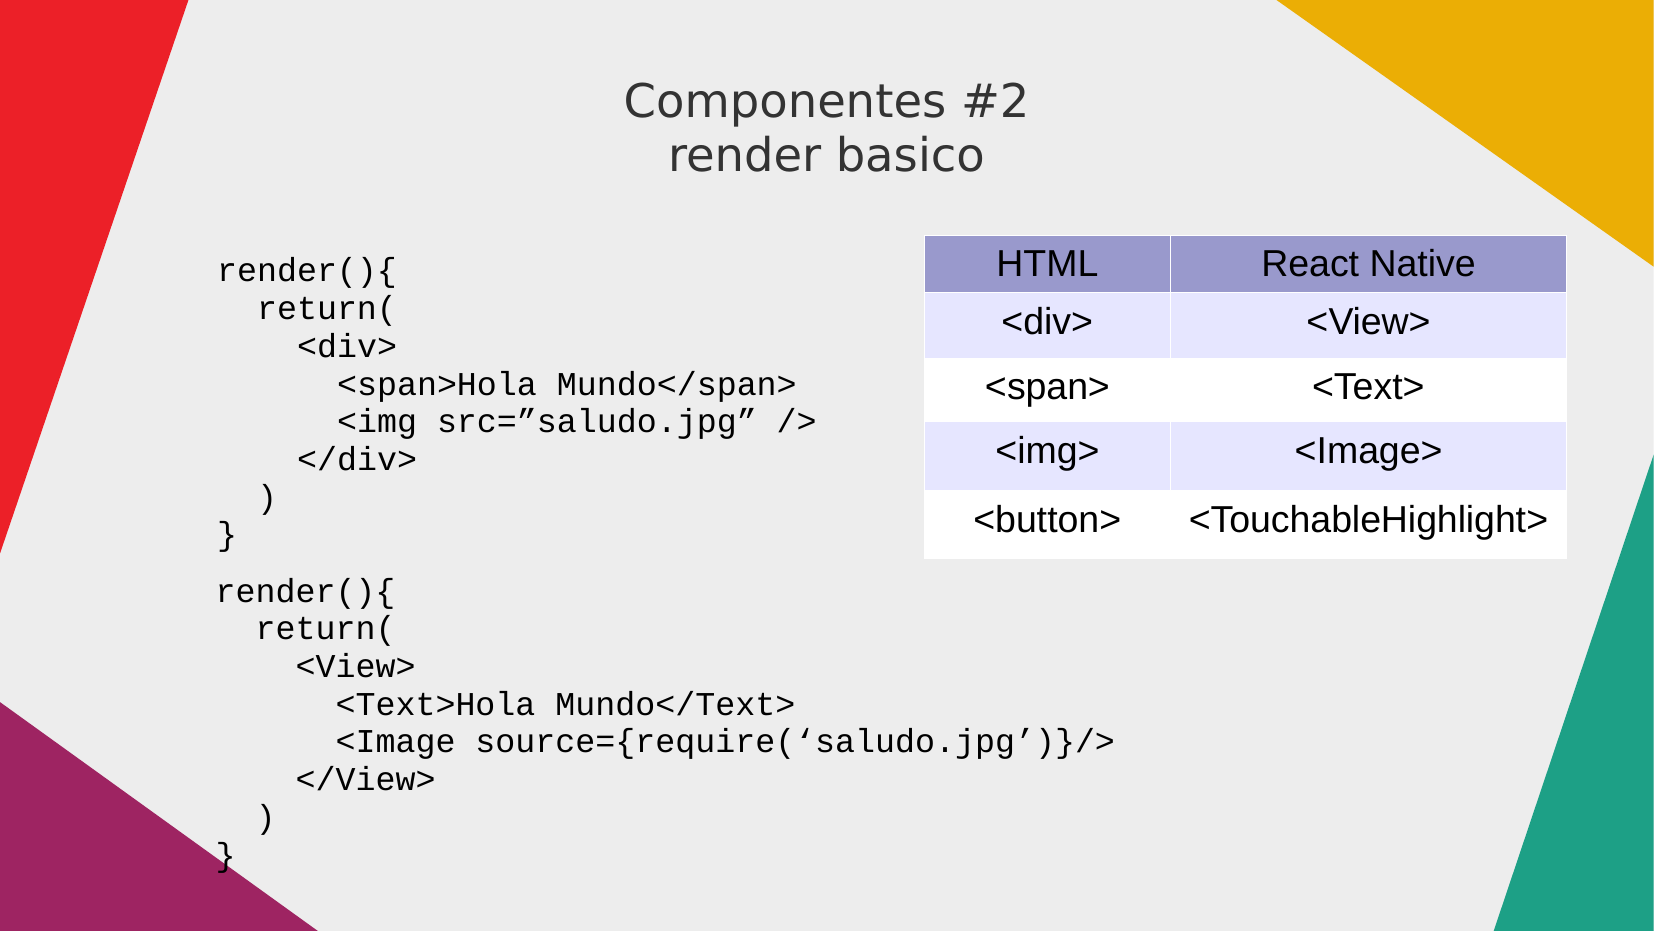

# Componentes #2 render basico
| HTML | React Native |
| --- | --- |
| <div> | <View> |
| <span> | <Text> |
| <img> | <Image> |
| <button> | <TouchableHighlight> |
render(){
 return(
 <div>
 <span>Hola Mundo</span>
 <img src=”saludo.jpg” />
 </div>
 )
}
render(){
 return(
 <View>
 <Text>Hola Mundo</Text>
 <Image source={require(‘saludo.jpg’)}/>
 </View>
 )
}